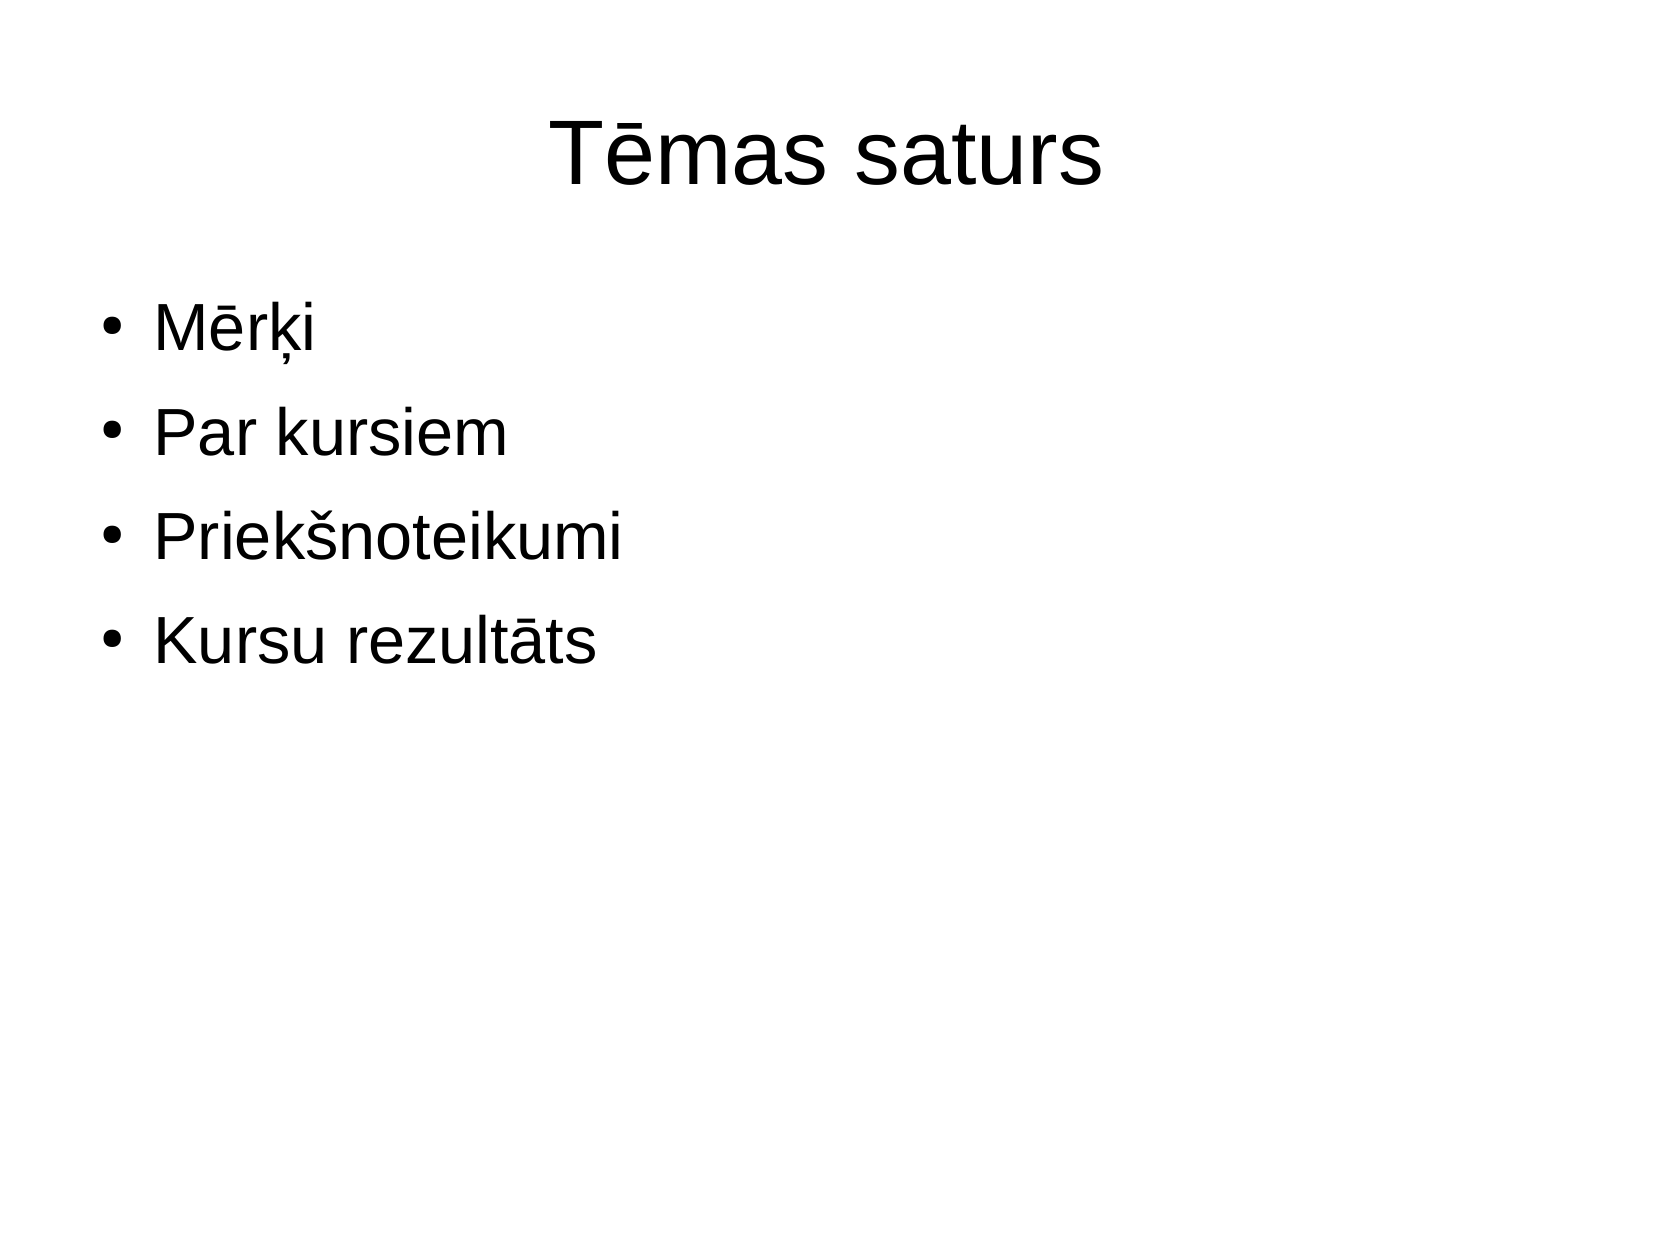

# Tēmas saturs
Mērķi
Par kursiem
Priekšnoteikumi
Kursu rezultāts